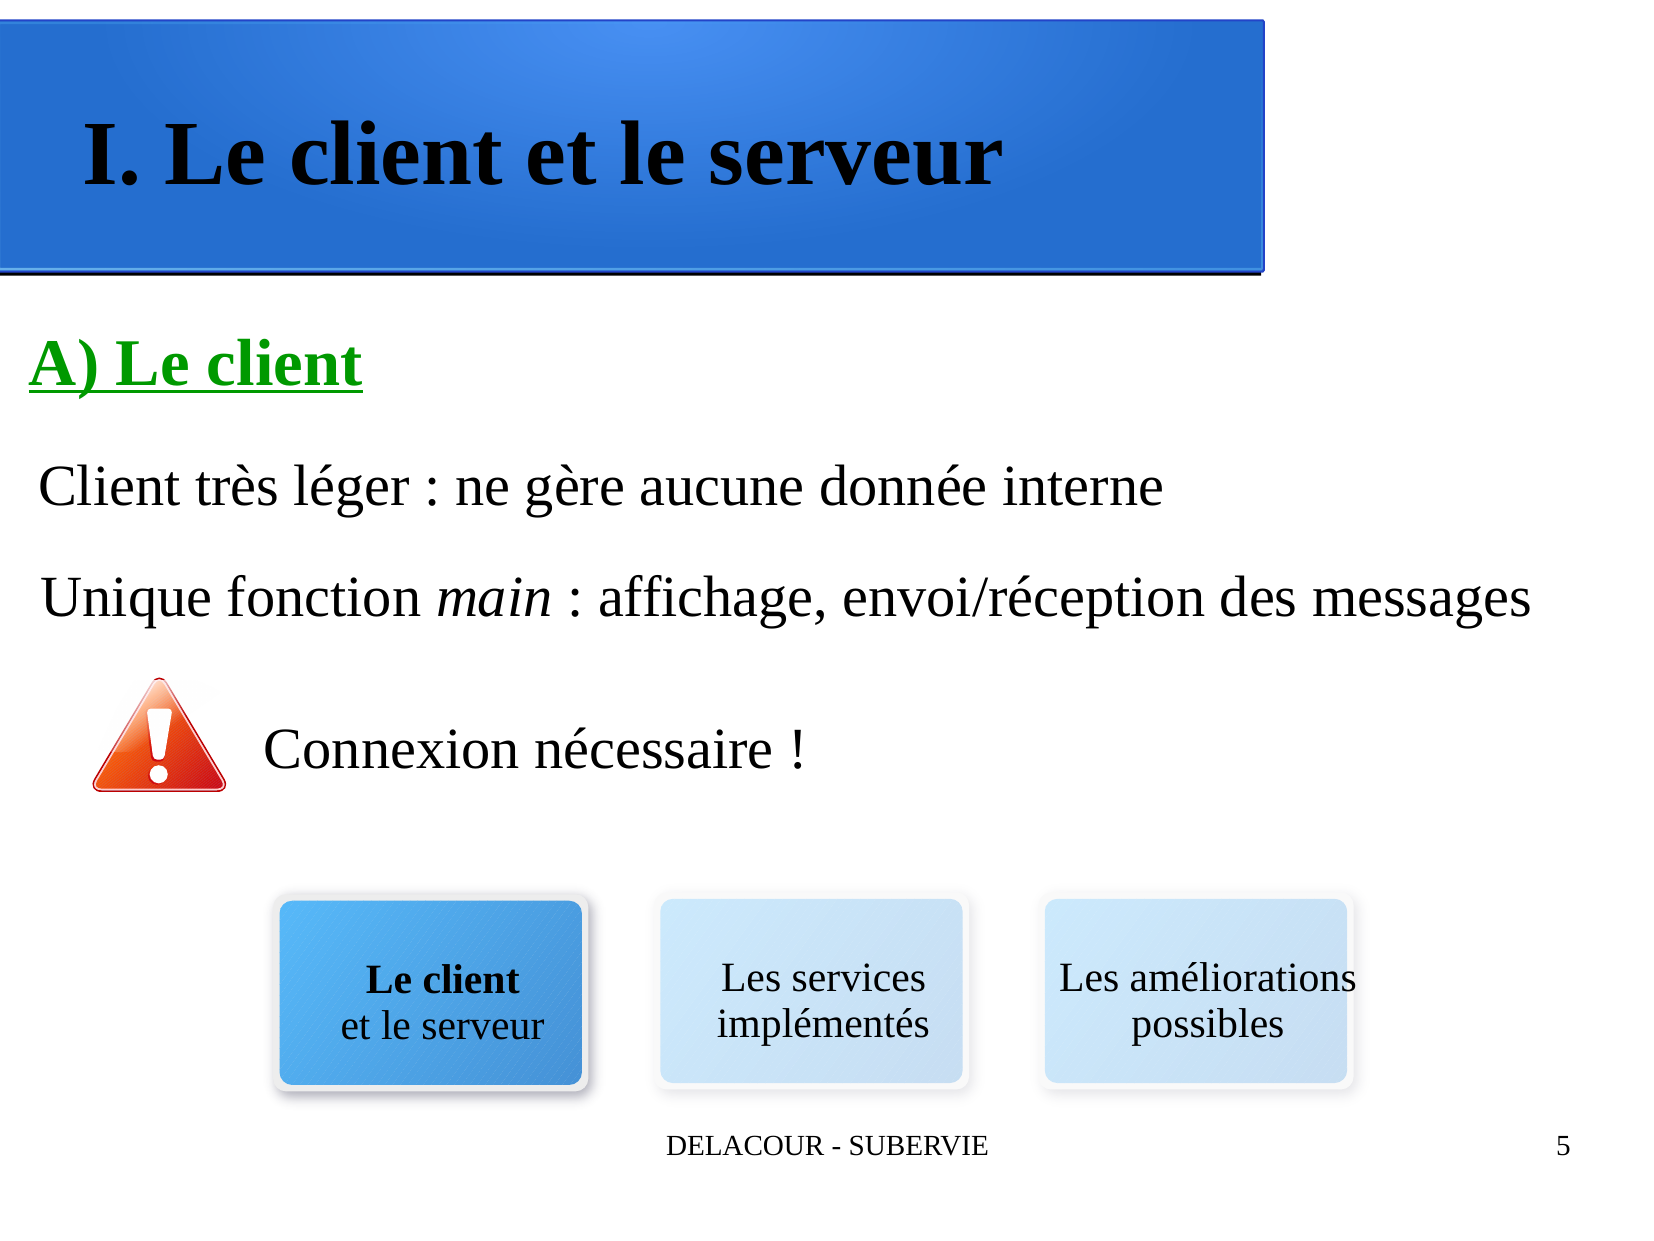

# I. Le client et le serveur
A) Le client
Client très léger : ne gère aucune donnée interne
Unique fonction main : affichage, envoi/réception des messages
Connexion nécessaire !
Les services
implémentés
Les améliorations
possibles
Le client
et le serveur
DELACOUR - SUBERVIE
5